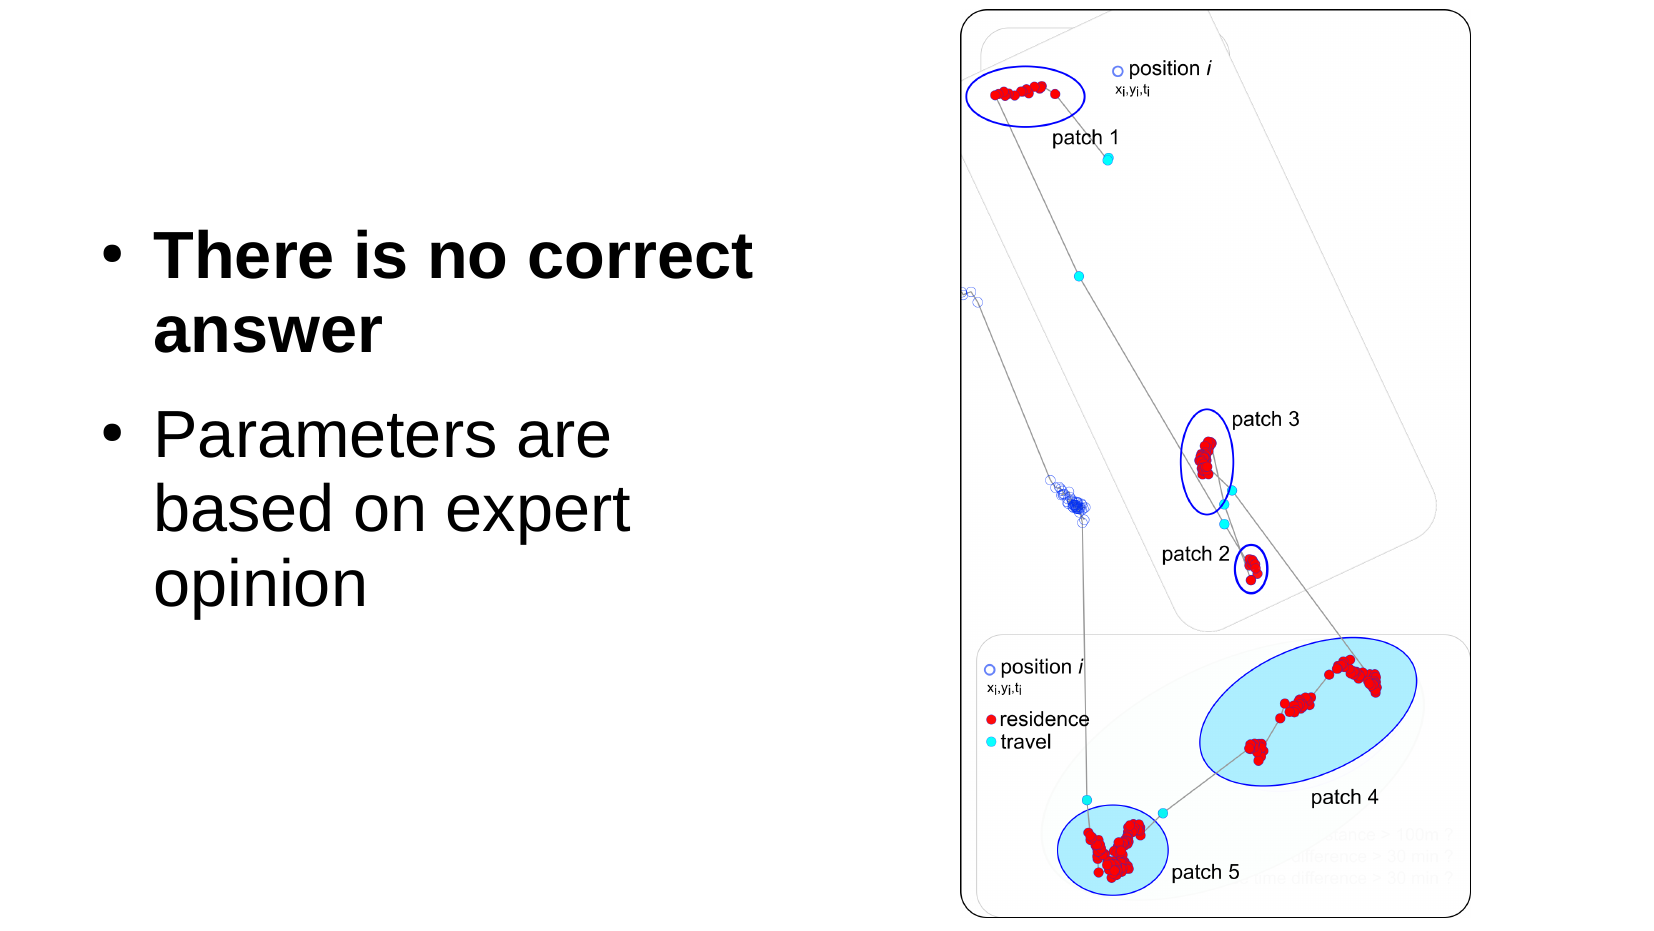

#
There is no correct answer
Parameters are based on expert opinion